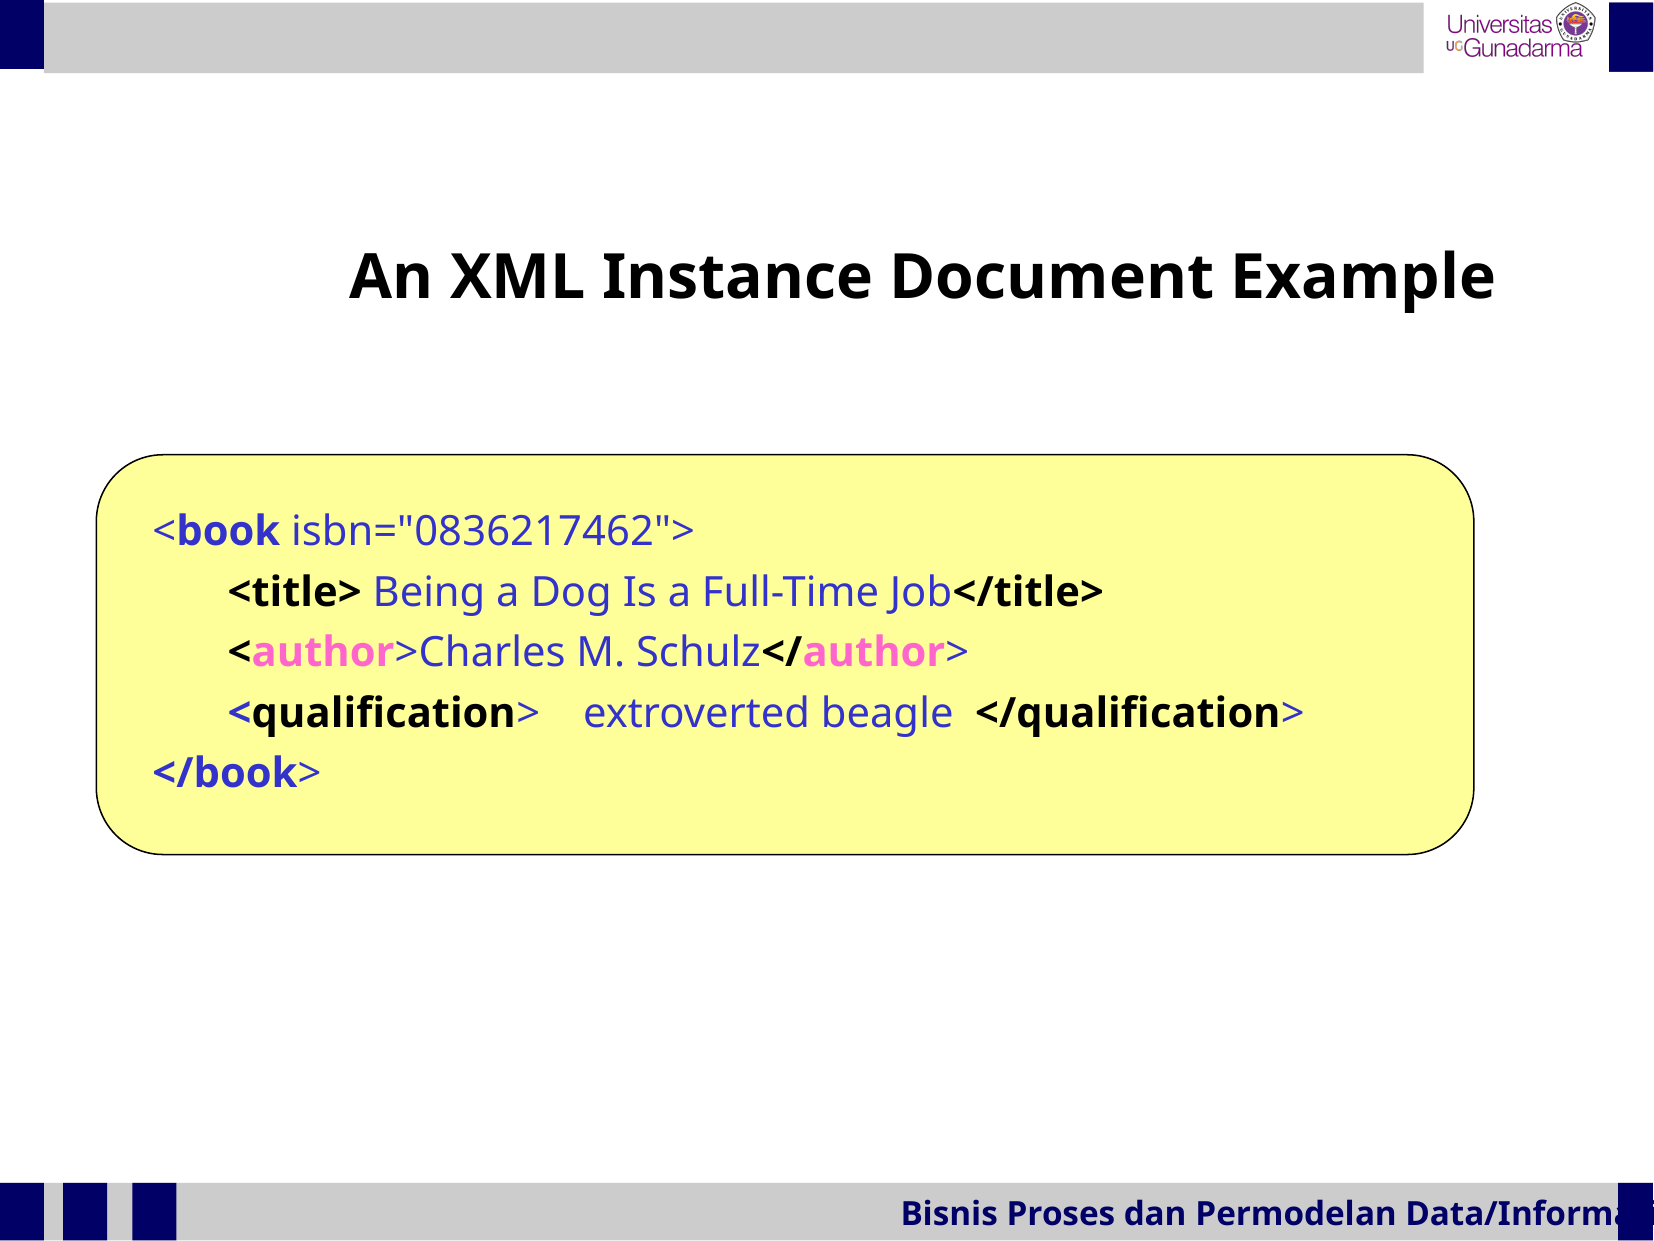

# An XML Instance Document Example
<book isbn="0836217462">
 <title> Being a Dog Is a Full-Time Job</title>
 <author>Charles M. Schulz</author>
 <qualification> extroverted beagle </qualification>
</book>